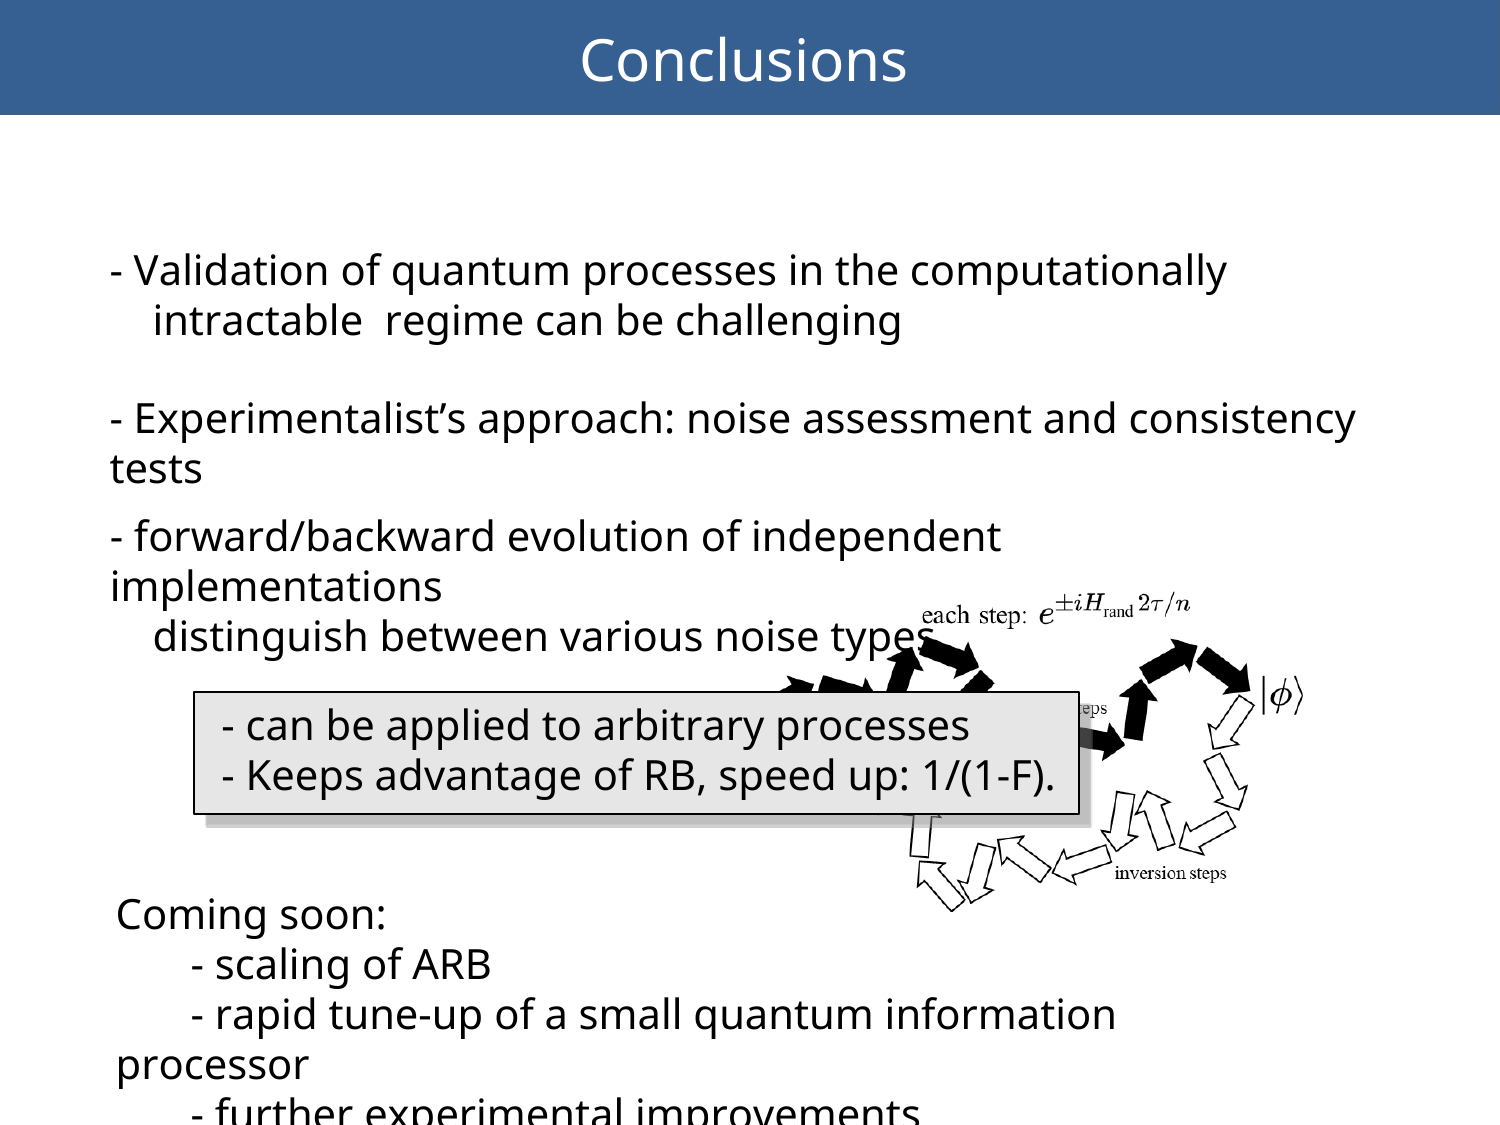

Conclusions
- Validation of quantum processes in the computationally
 intractable regime can be challenging
- Experimentalist’s approach: noise assessment and consistency tests
- forward/backward evolution of independent implementations
 distinguish between various noise types
 	- can be applied to arbitrary processes
	- Keeps advantage of RB, speed up: 1/(1-F).
Coming soon:
	- scaling of ARB
	- rapid tune-up of a small quantum information processor
	- further experimental improvements